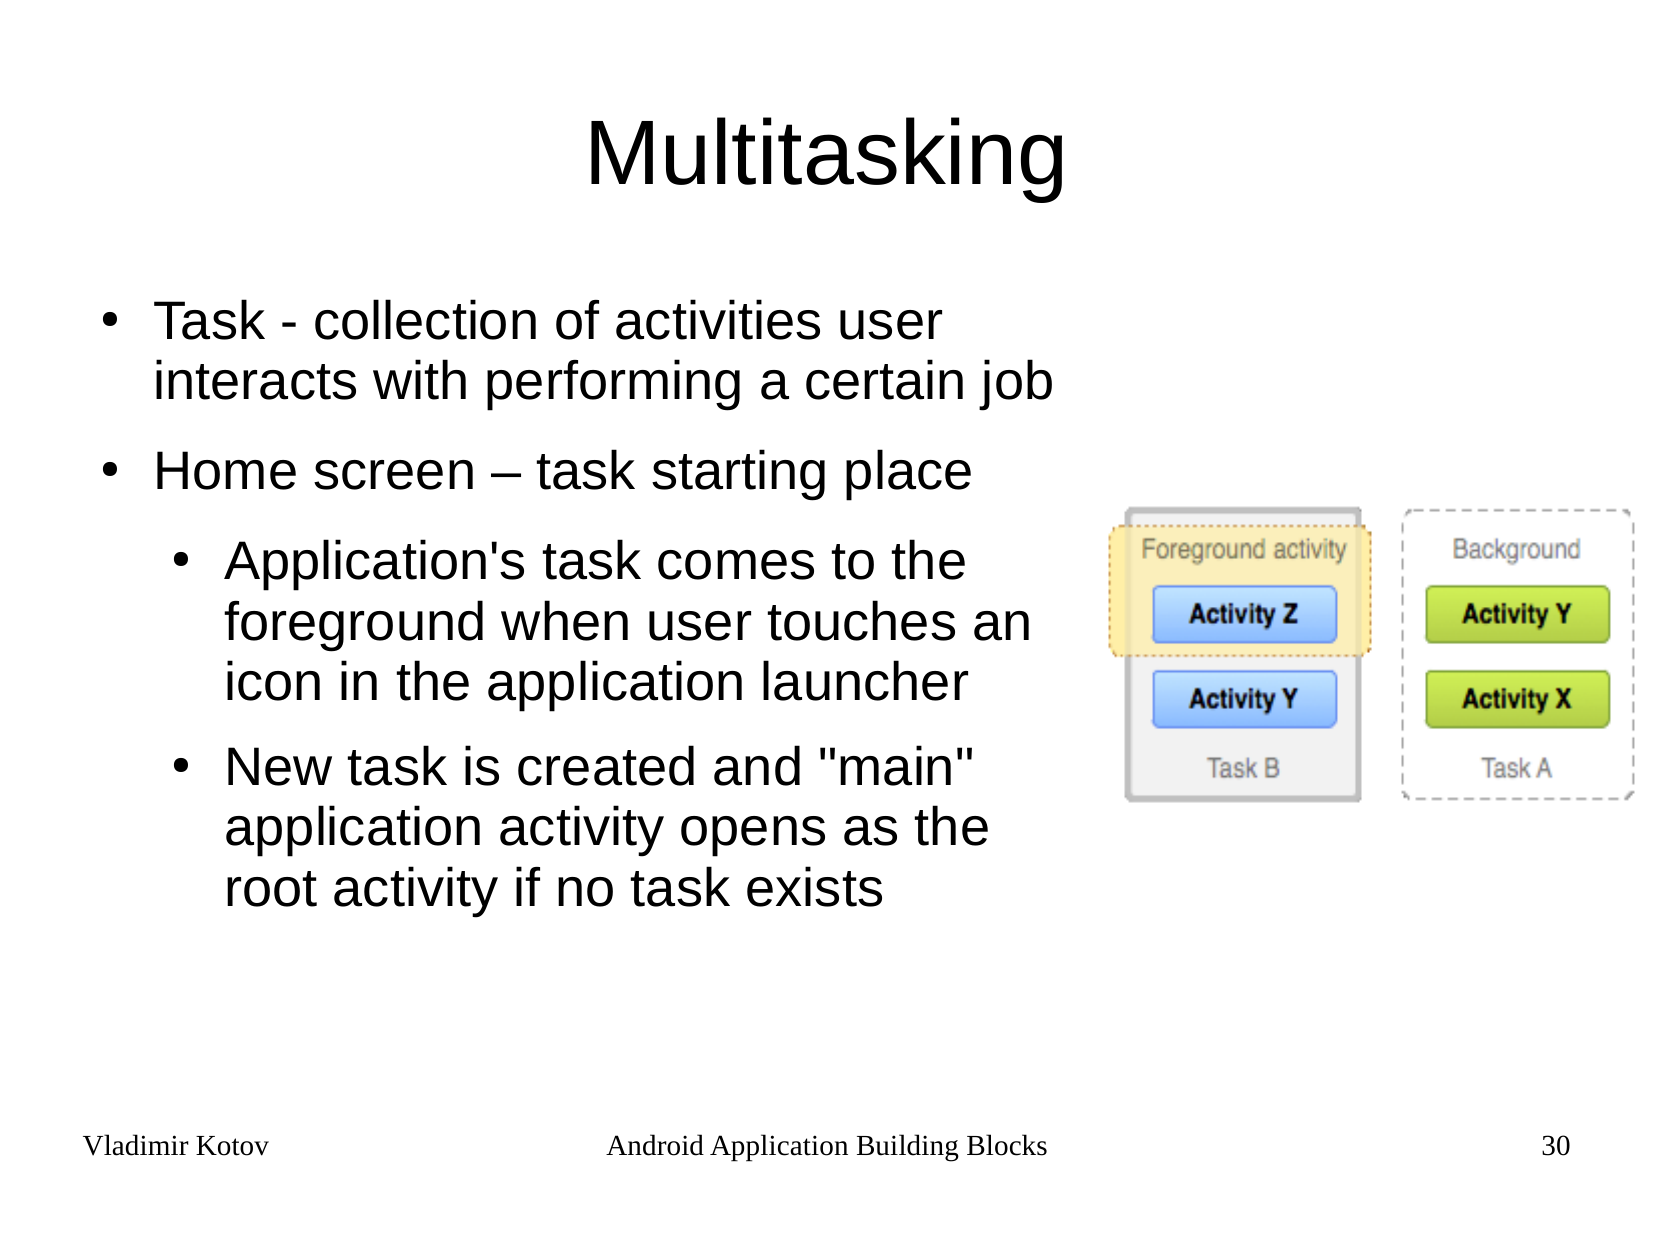

# Multitasking
Task - collection of activities user interacts with performing a certain job
Home screen – task starting place
Application's task comes to the foreground when user touches an icon in the application launcher
New task is created and "main" application activity opens as the root activity if no task exists
Vladimir Kotov
Android Application Building Blocks
30